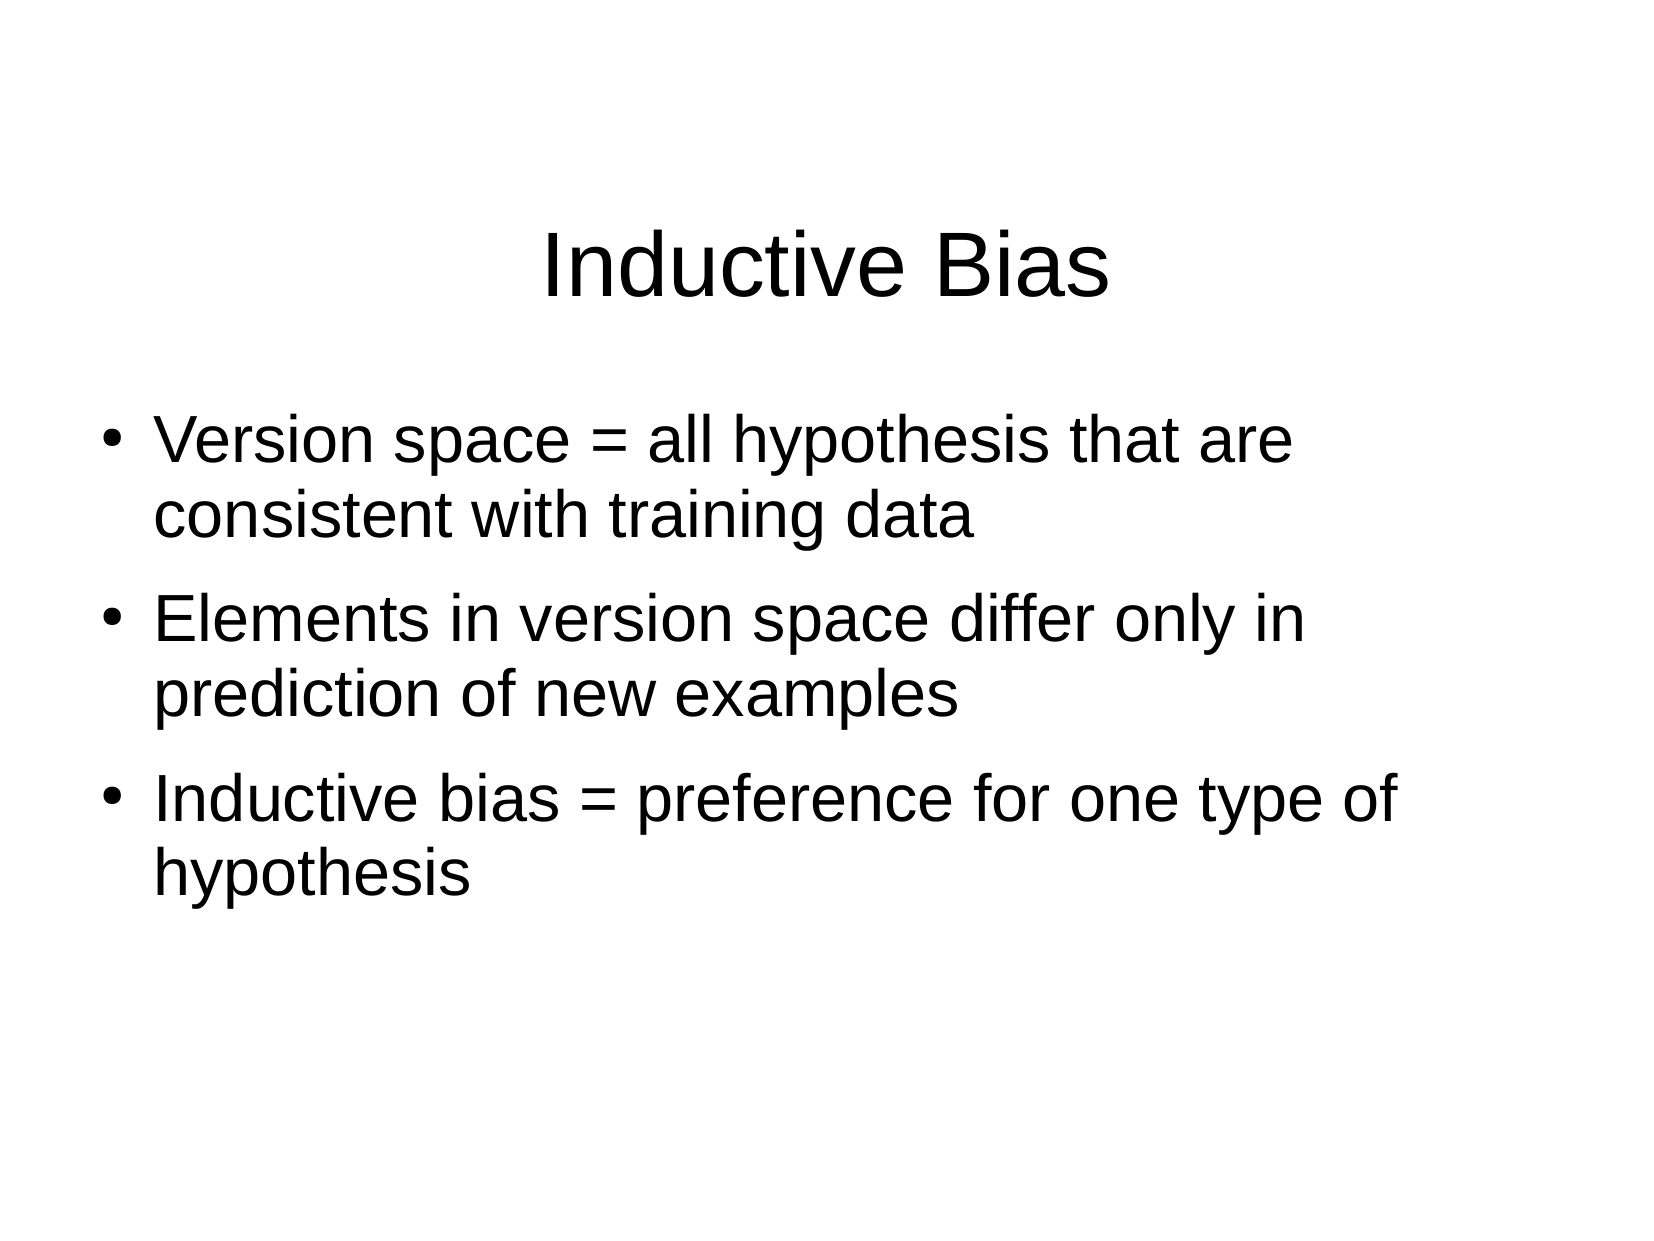

# Inductive Bias
Version space = all hypothesis that are consistent with training data
Elements in version space differ only in prediction of new examples
Inductive bias = preference for one type of hypothesis